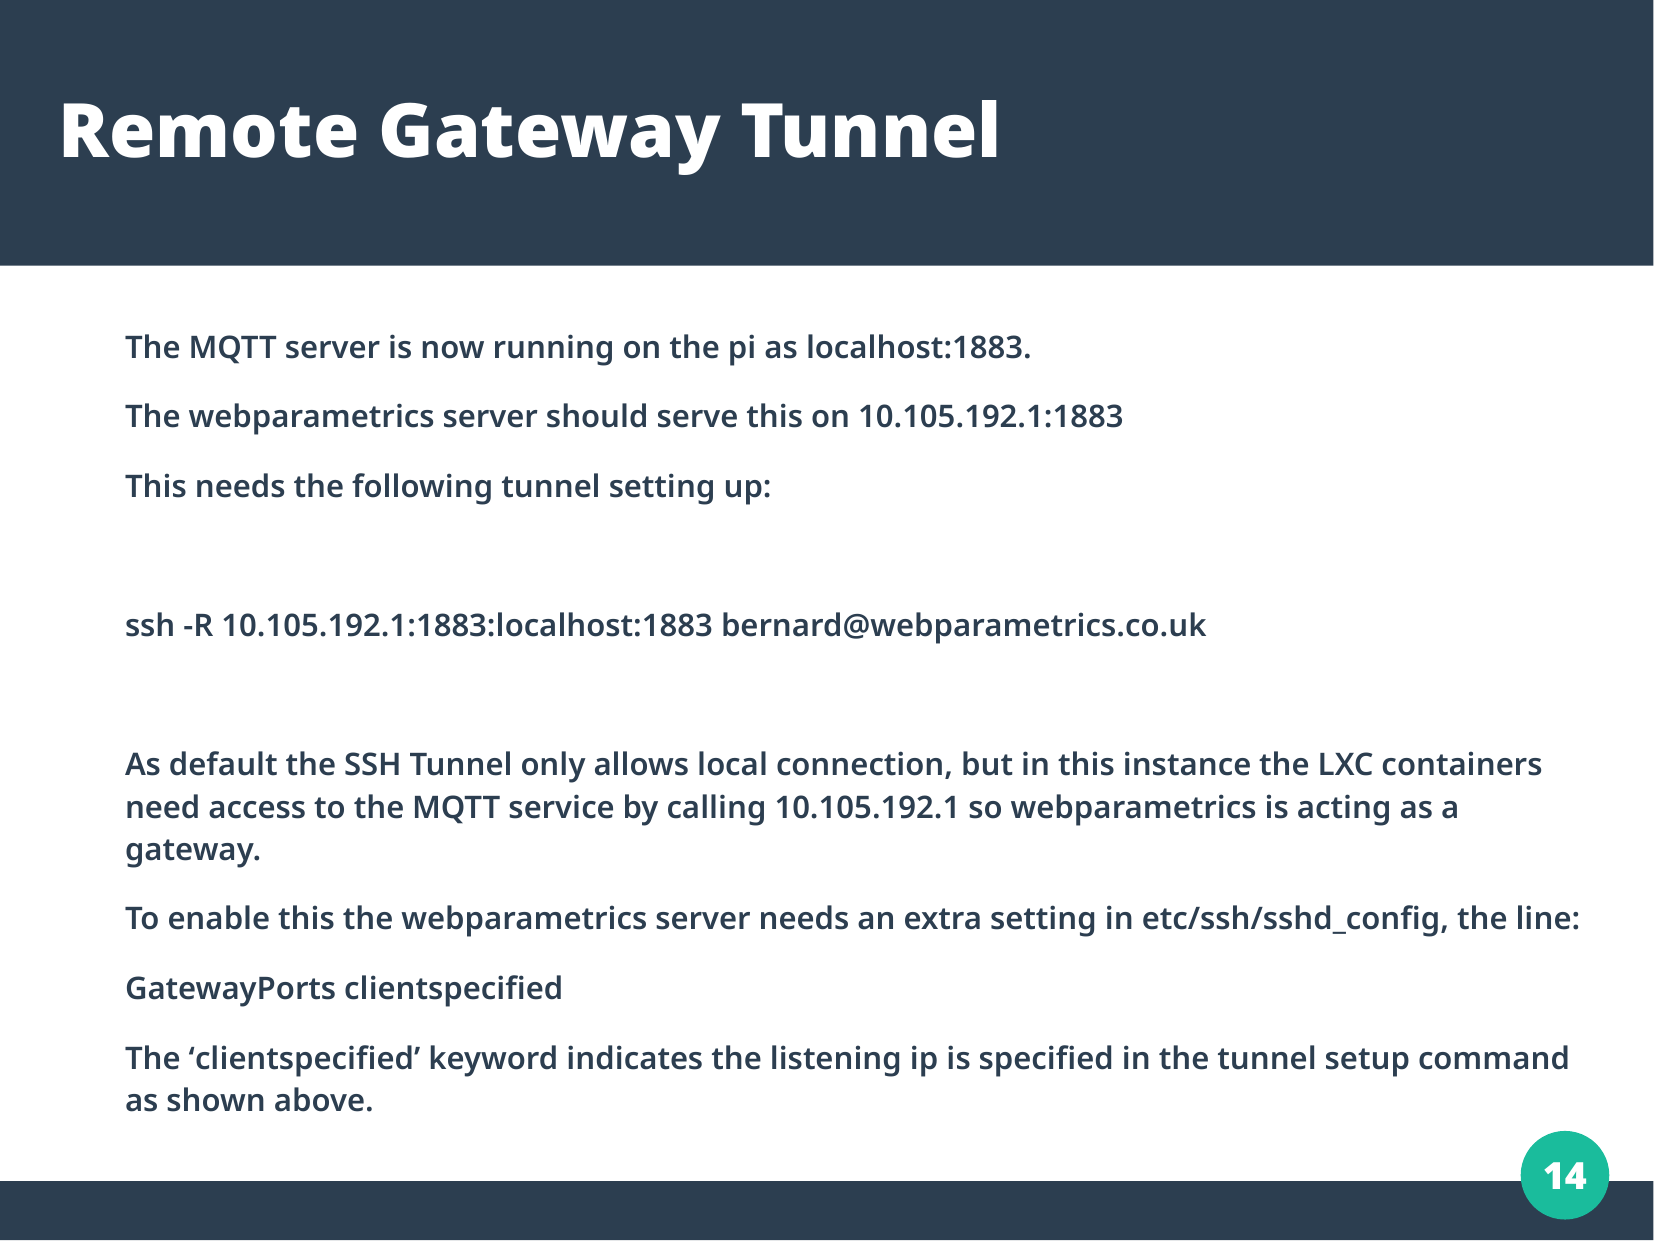

# Remote Gateway Tunnel
The MQTT server is now running on the pi as localhost:1883.
The webparametrics server should serve this on 10.105.192.1:1883
This needs the following tunnel setting up:
ssh -R 10.105.192.1:1883:localhost:1883 bernard@webparametrics.co.uk
As default the SSH Tunnel only allows local connection, but in this instance the LXC containers need access to the MQTT service by calling 10.105.192.1 so webparametrics is acting as a gateway.
To enable this the webparametrics server needs an extra setting in etc/ssh/sshd_config, the line:
GatewayPorts clientspecified
The ‘clientspecified’ keyword indicates the listening ip is specified in the tunnel setup command as shown above.
14